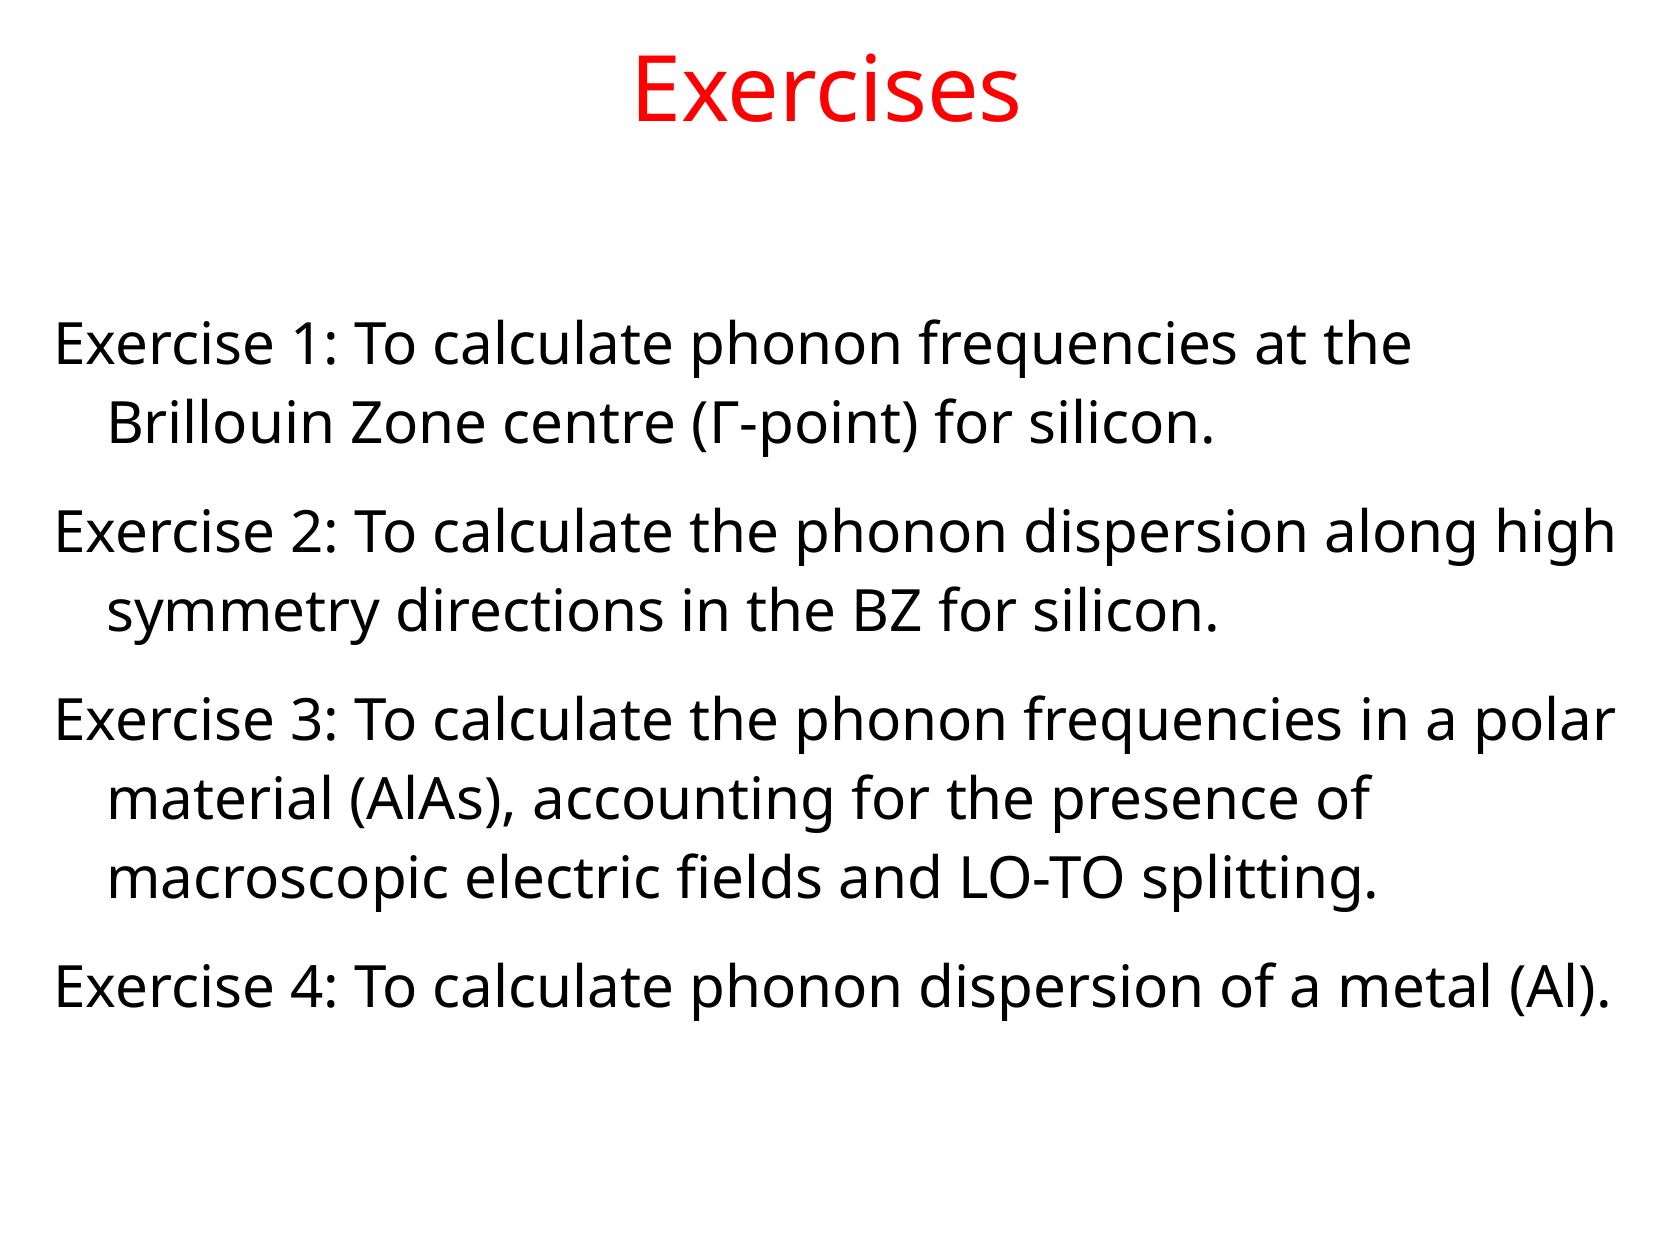

# Exercises
 To calculate phonon frequencies at the Brillouin Zone centre (Γ-point) for silicon.
 To calculate the phonon dispersion along high symmetry directions in the BZ for silicon.
 To calculate the phonon frequencies in a polar material (AlAs), accounting for the presence of macroscopic electric fields and LO-TO splitting.
 To calculate phonon dispersion of a metal (Al).